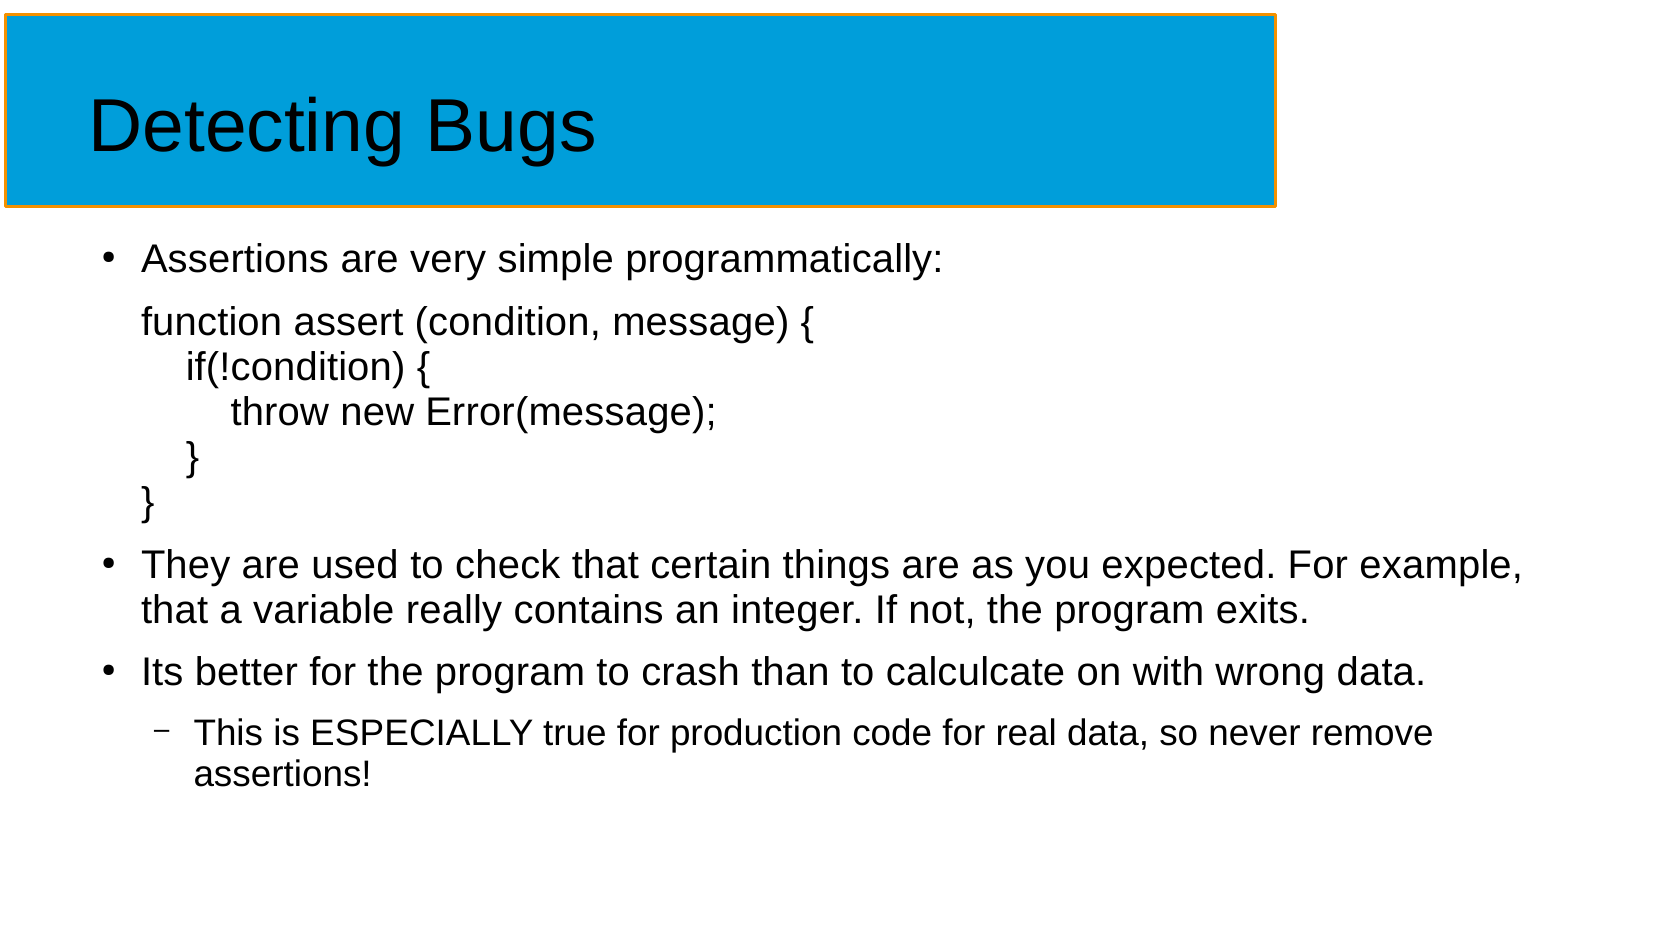

# Detecting Bugs
Assertions are very simple programmatically:
function assert (condition, message) {
 if(!condition) {
 throw new Error(message);
 }
}
They are used to check that certain things are as you expected. For example, that a variable really contains an integer. If not, the program exits.
Its better for the program to crash than to calculcate on with wrong data.
This is ESPECIALLY true for production code for real data, so never remove assertions!